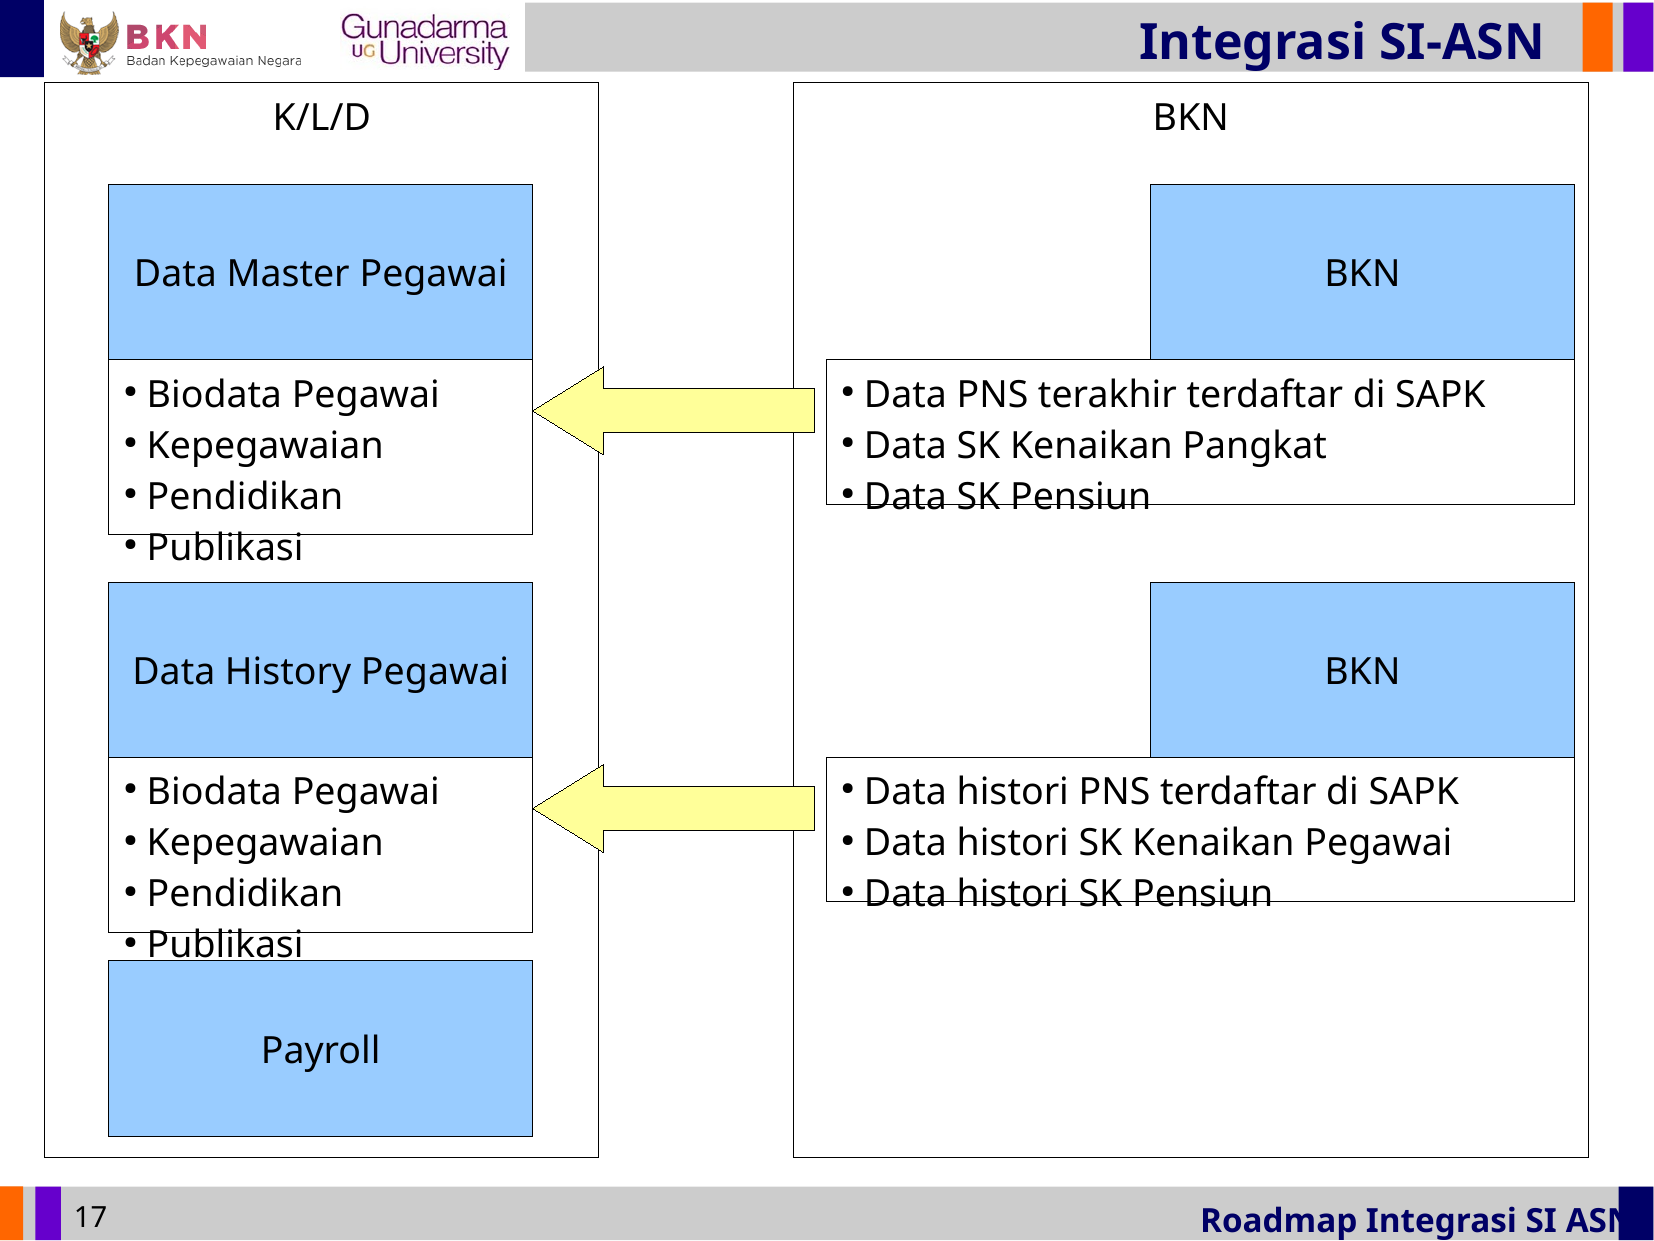

K/L/D
BKN
Data Master Pegawai
BKN
 Biodata Pegawai
 Kepegawaian
 Pendidikan
 Publikasi
 Data PNS terakhir terdaftar di SAPK
 Data SK Kenaikan Pangkat
 Data SK Pensiun
Data History Pegawai
BKN
 Biodata Pegawai
 Kepegawaian
 Pendidikan
 Publikasi
 Data histori PNS terdaftar di SAPK
 Data histori SK Kenaikan Pegawai
 Data histori SK Pensiun
Payroll